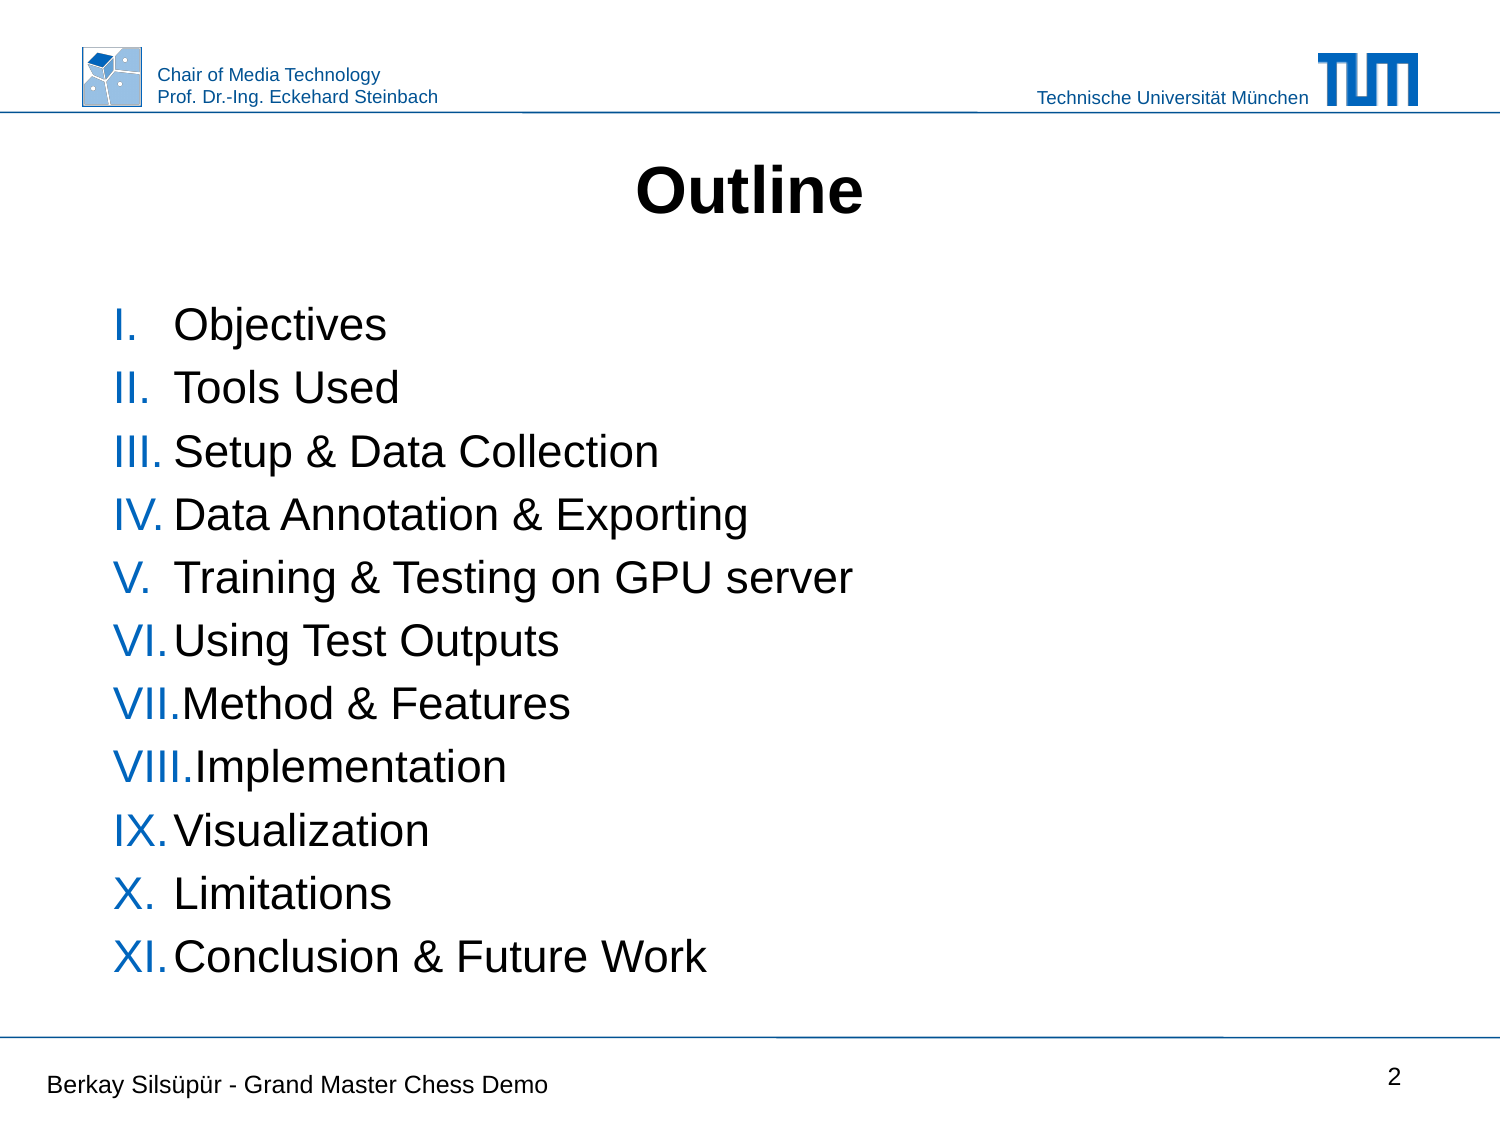

# Outline
Objectives
Tools Used
Setup & Data Collection
Data Annotation & Exporting
Training & Testing on GPU server
Using Test Outputs
Method & Features
Implementation
Visualization
Limitations
Conclusion & Future Work
Berkay Silsüpür - Grand Master Chess Demo